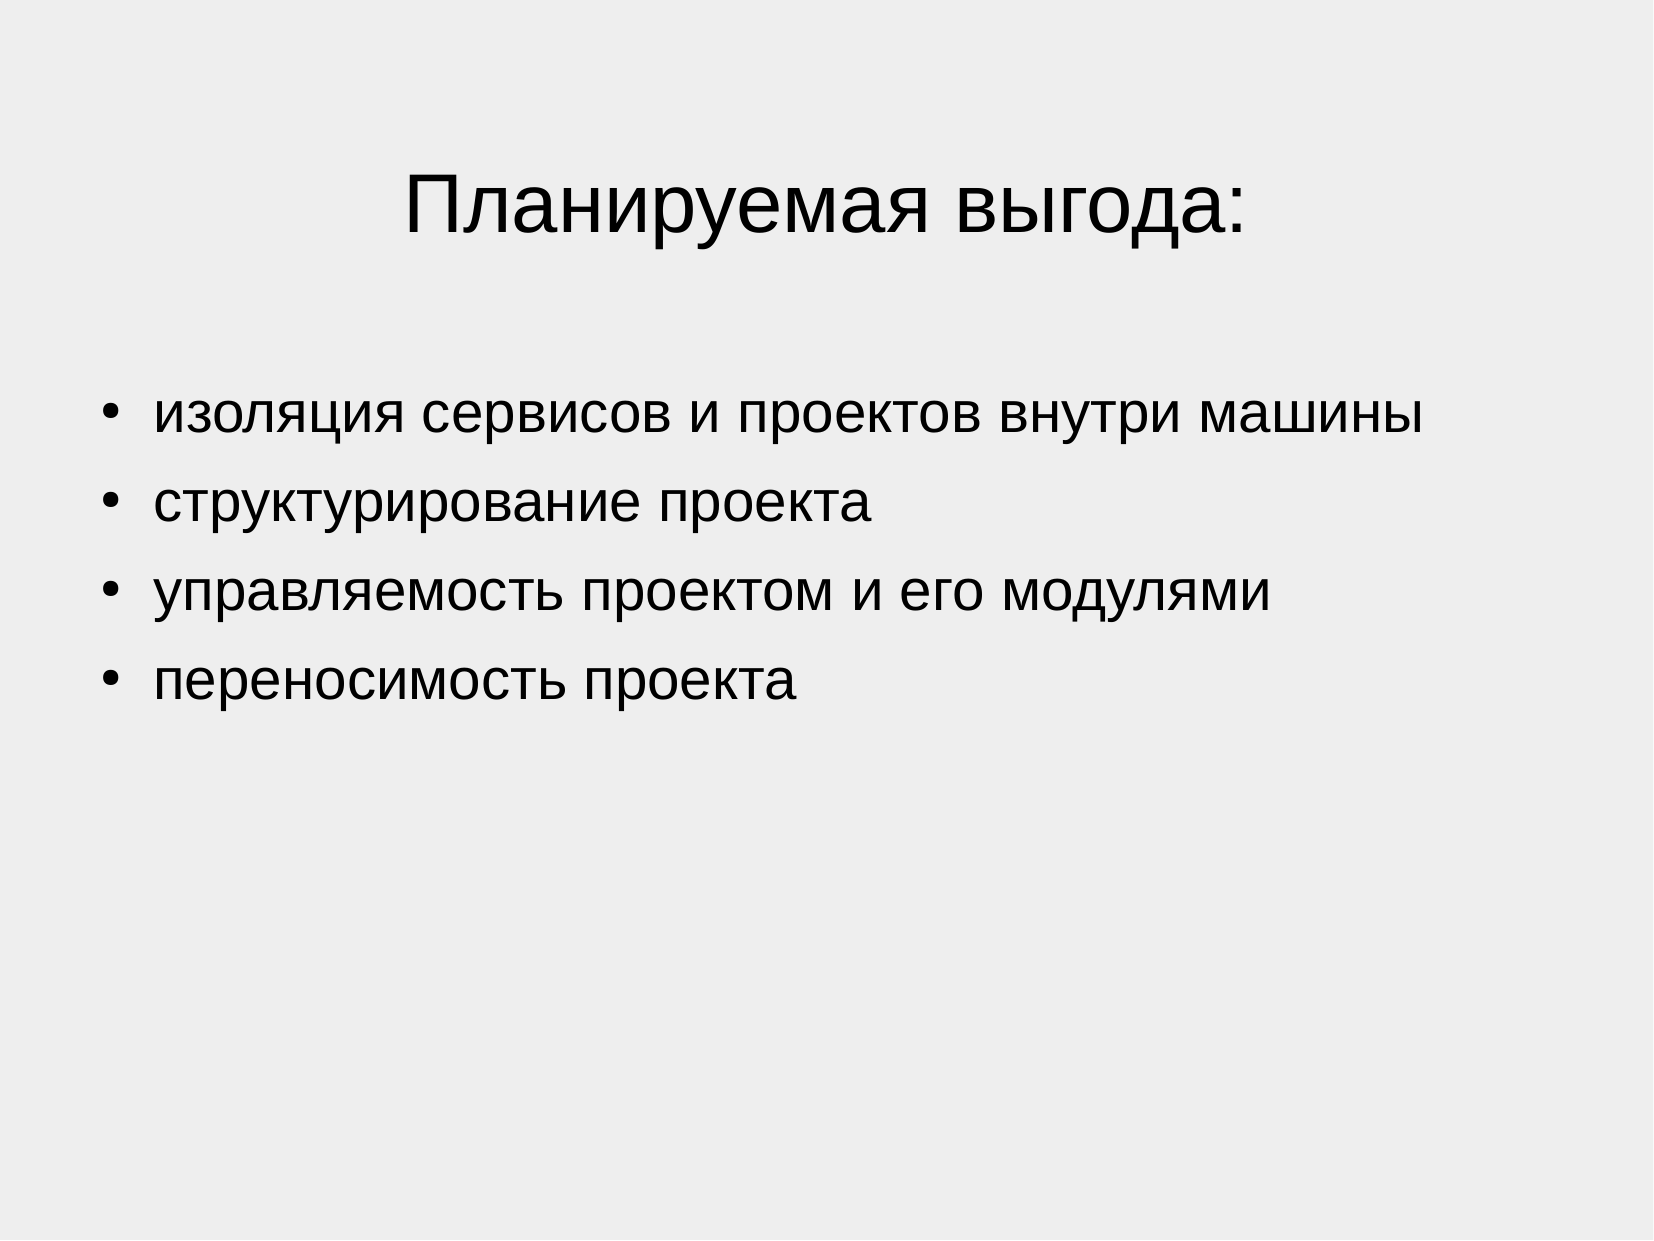

# Планируемая выгода:
изоляция сервисов и проектов внутри машины
структурирование проекта
управляемость проектом и его модулями
переносимость проекта